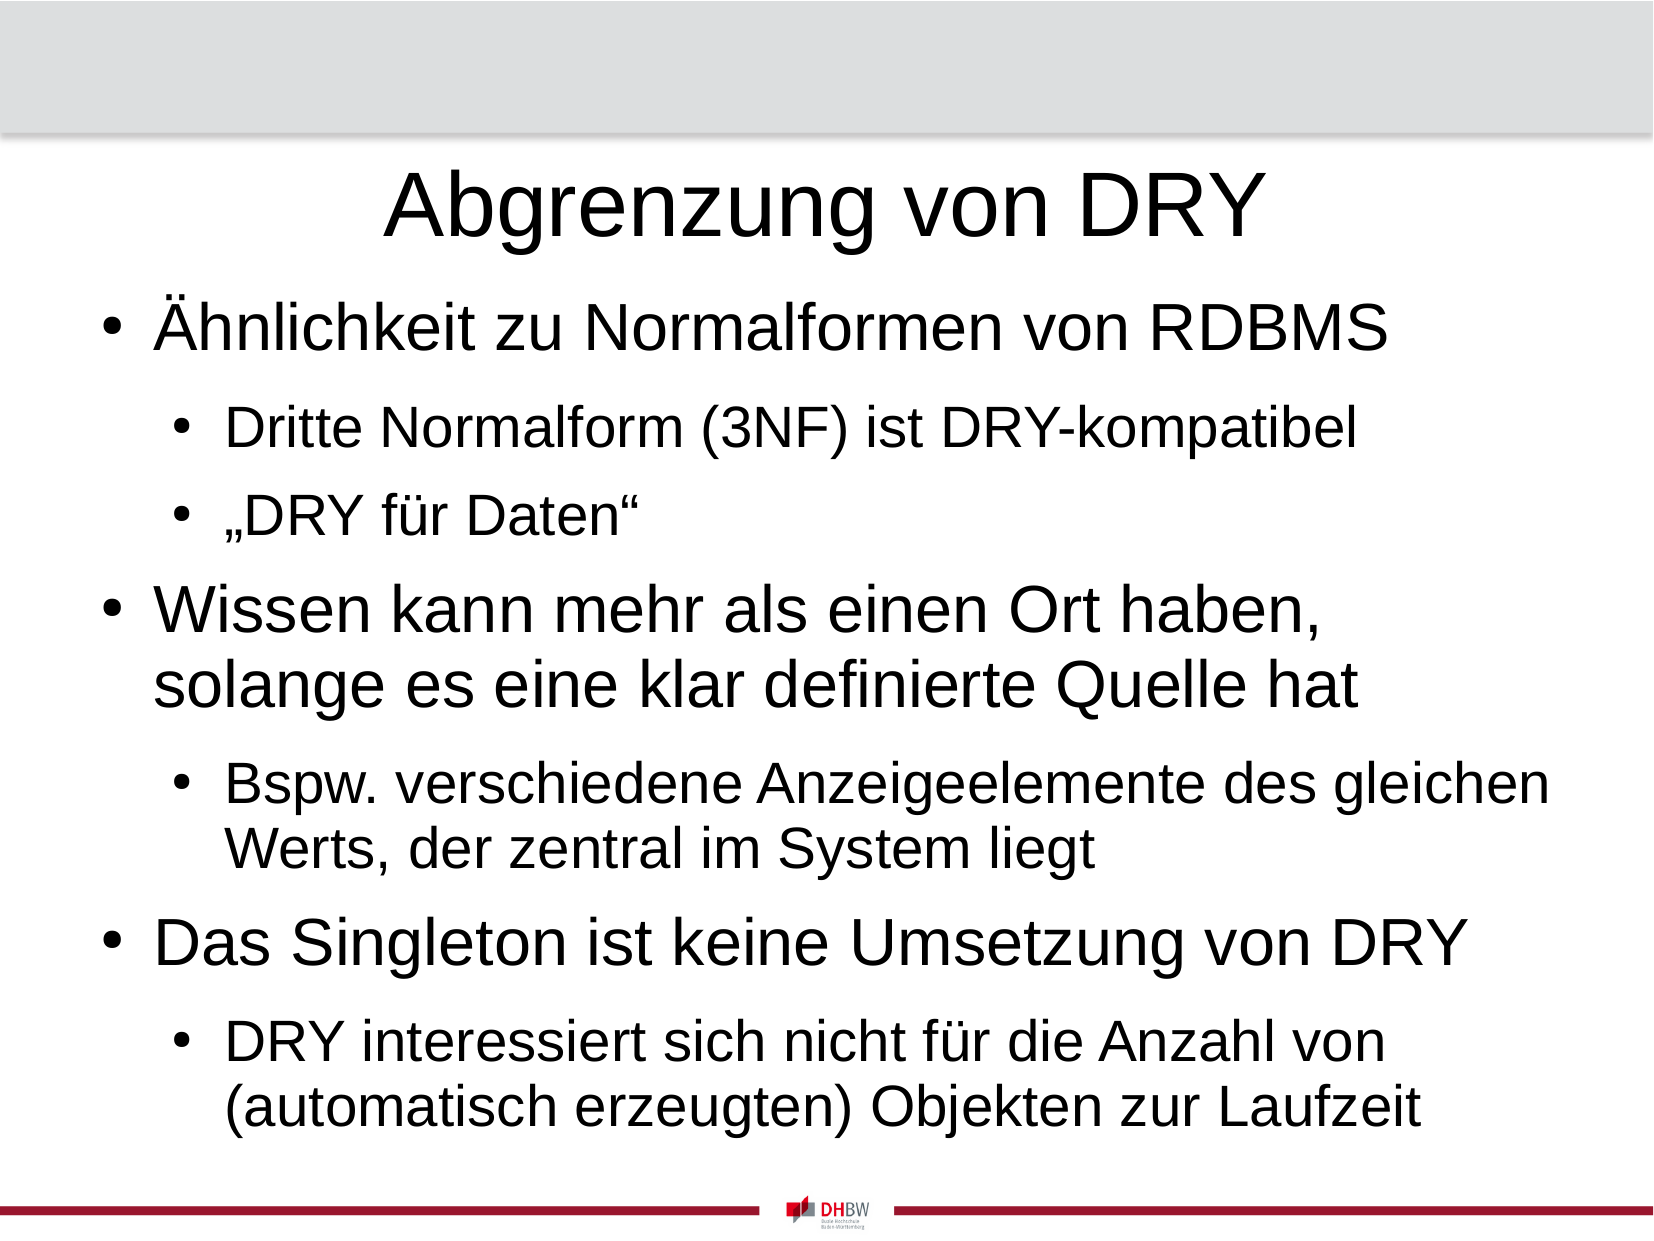

# Abgrenzung von DRY
Ähnlichkeit zu Normalformen von RDBMS
Dritte Normalform (3NF) ist DRY-kompatibel
„DRY für Daten“
Wissen kann mehr als einen Ort haben, solange es eine klar definierte Quelle hat
Bspw. verschiedene Anzeigeelemente des gleichen Werts, der zentral im System liegt
Das Singleton ist keine Umsetzung von DRY
DRY interessiert sich nicht für die Anzahl von (automatisch erzeugten) Objekten zur Laufzeit